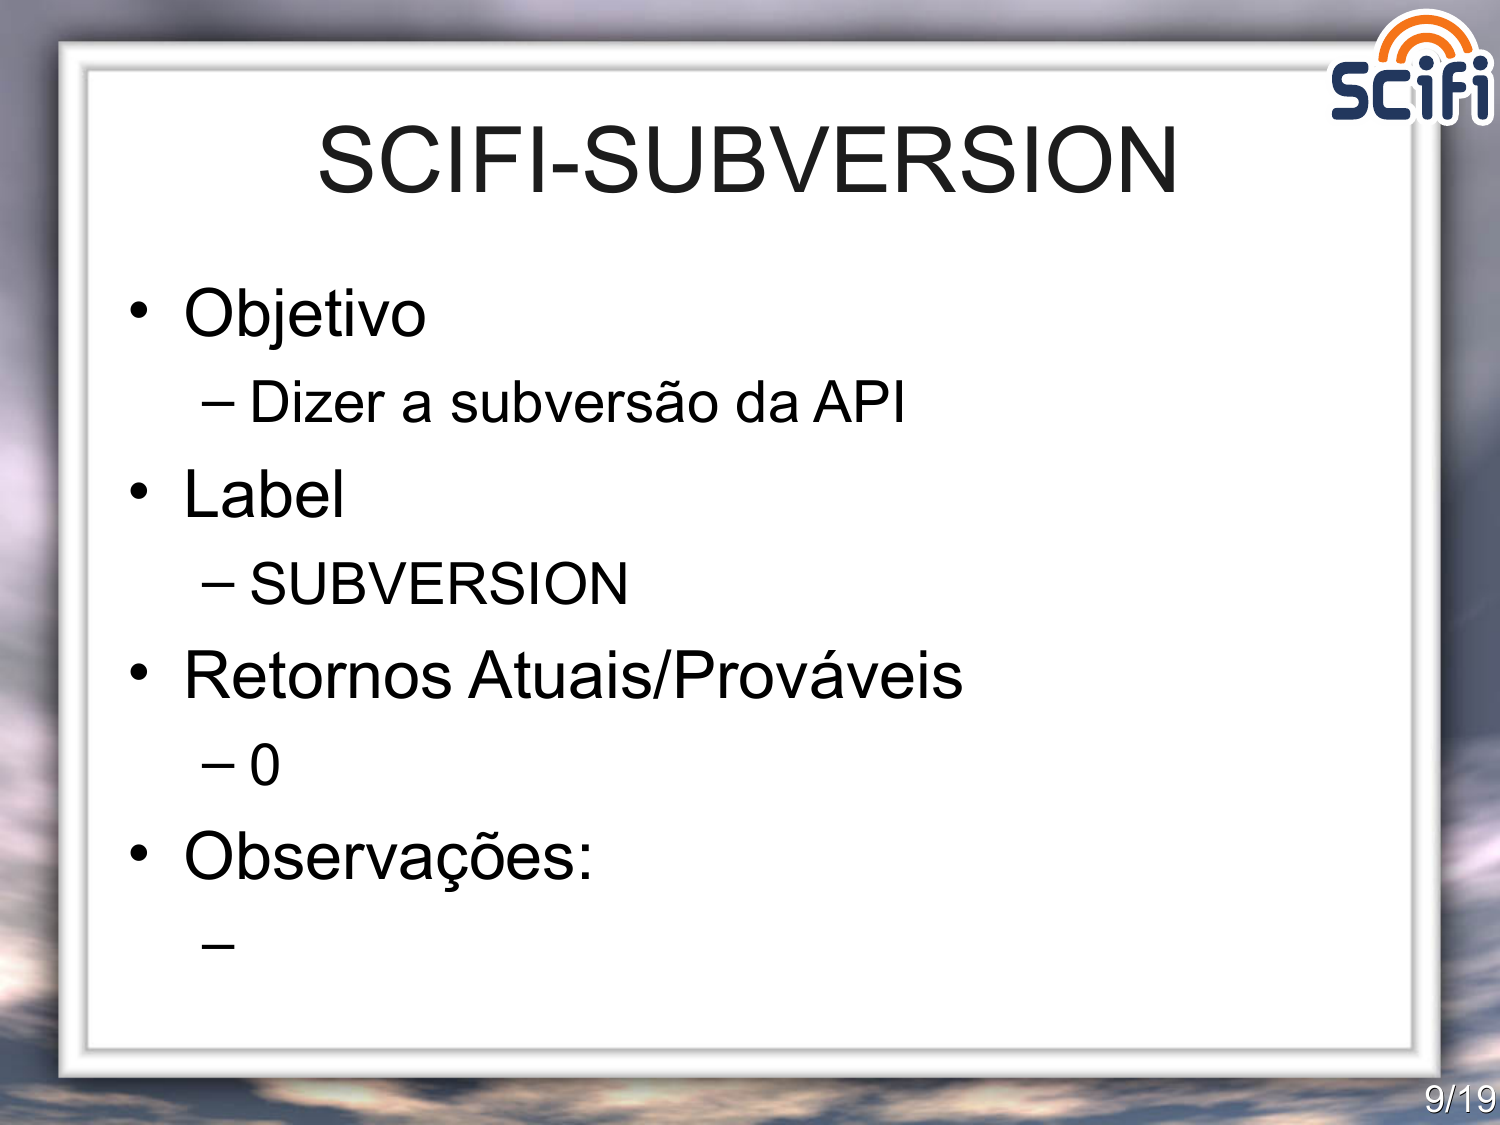

# SCIFI-SUBVERSION
Objetivo
Dizer a subversão da API
Label
SUBVERSION
Retornos Atuais/Prováveis
0
Observações: